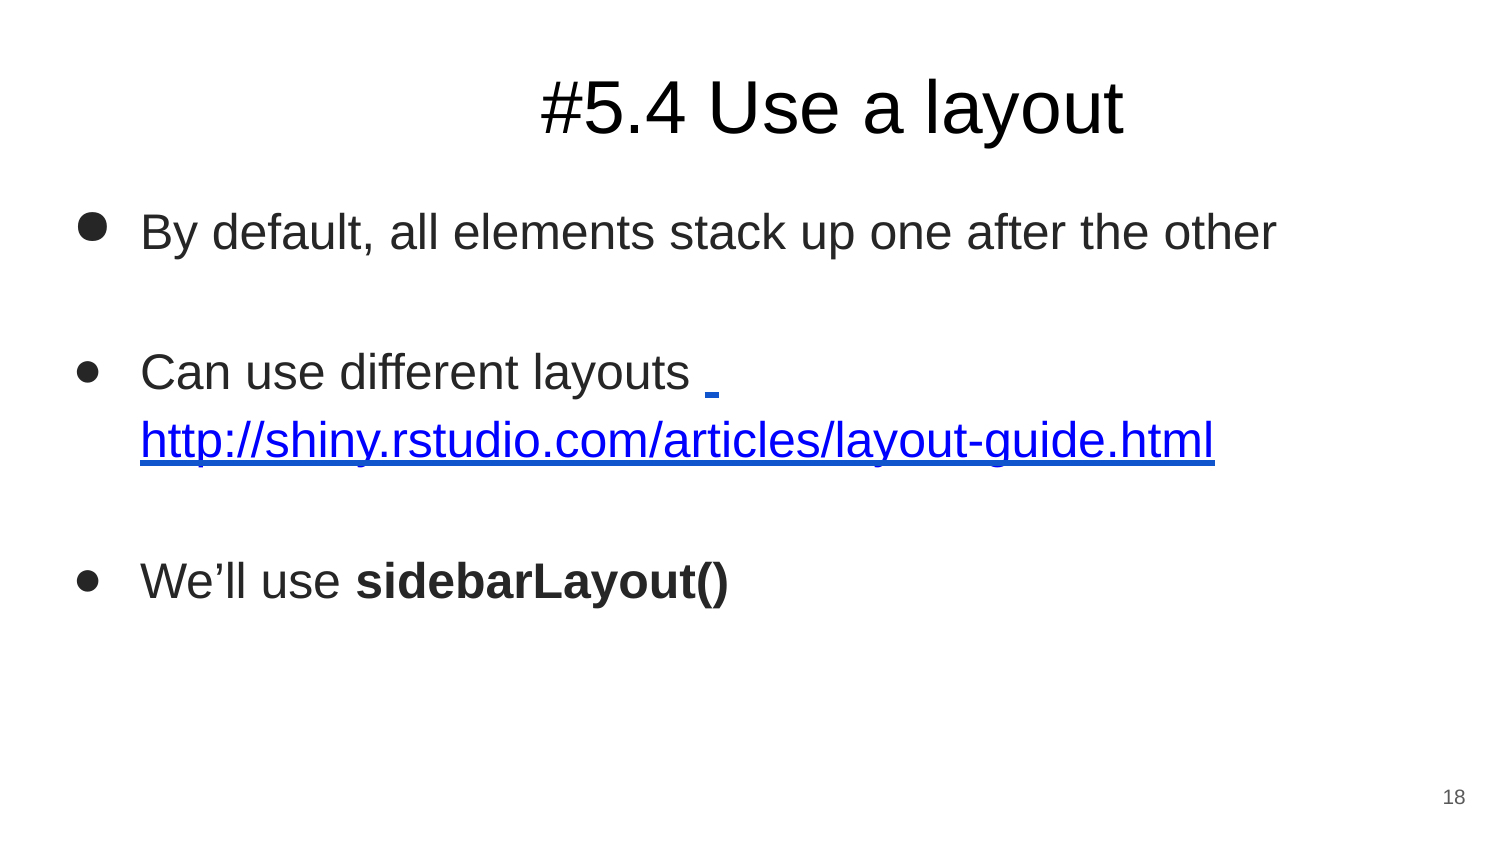

# #5.4 Use a layout
By default, all elements stack up one after the other
Can use different layouts http://shiny.rstudio.com/articles/layout-guide.html
We’ll use sidebarLayout()